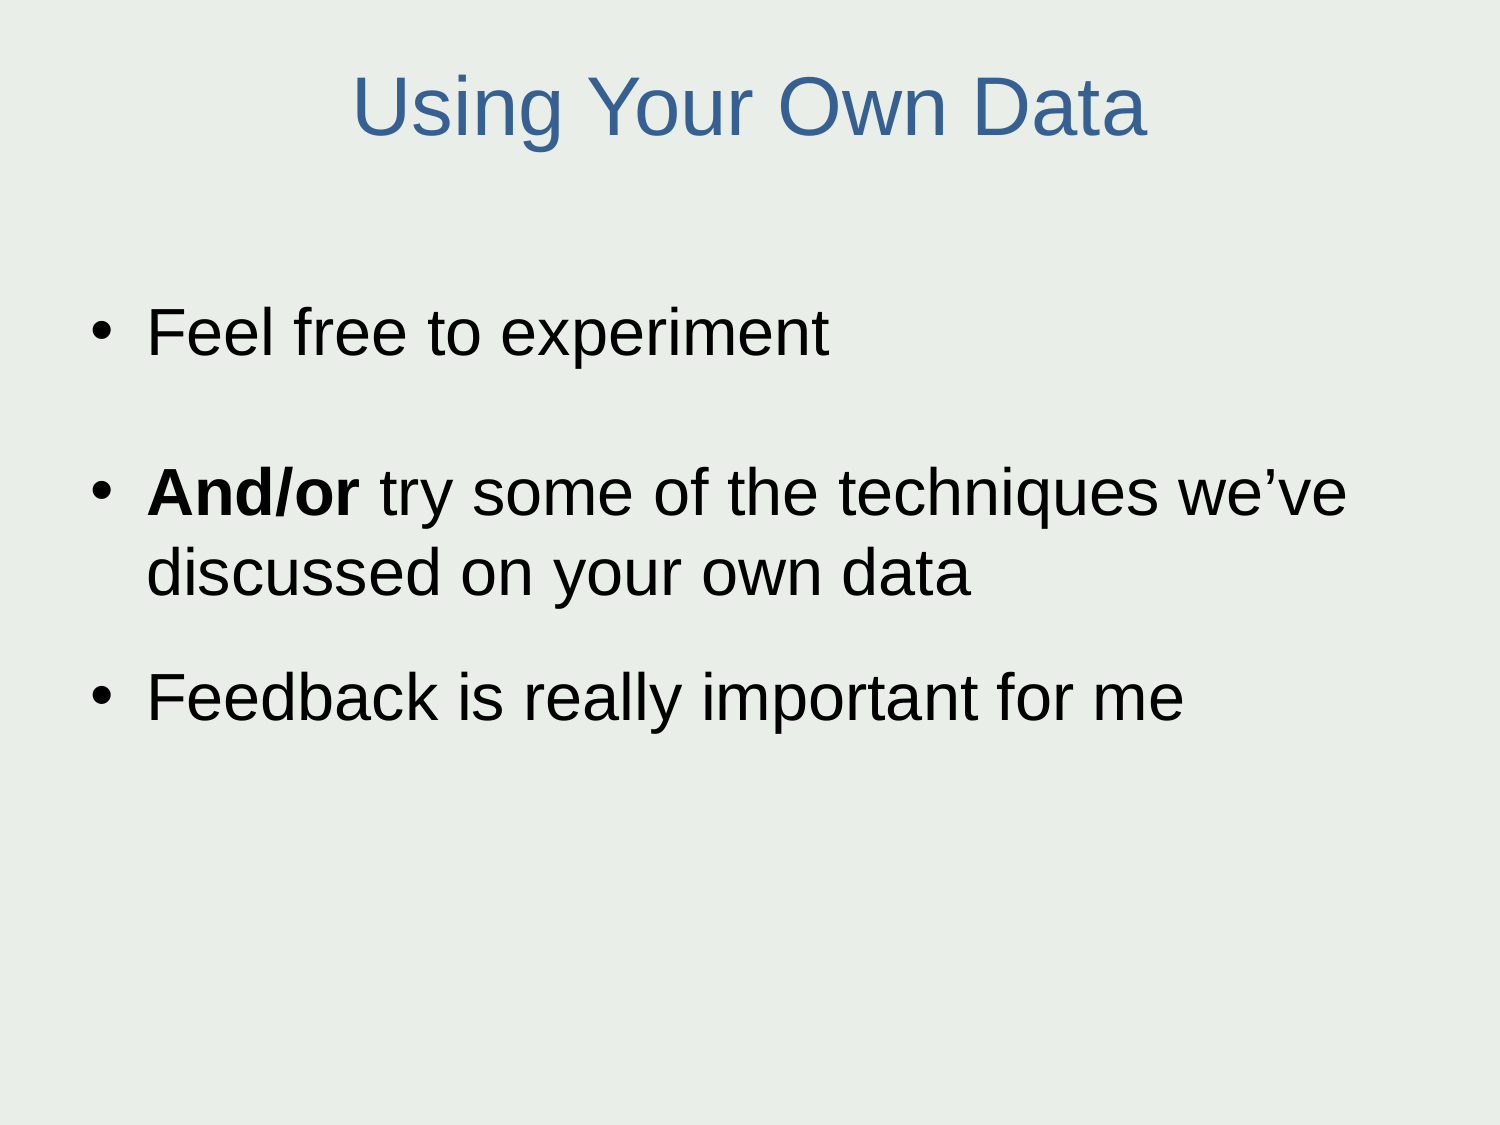

Using Your Own Data
Feel free to experiment
And/or try some of the techniques we’ve discussed on your own data
Feedback is really important for me